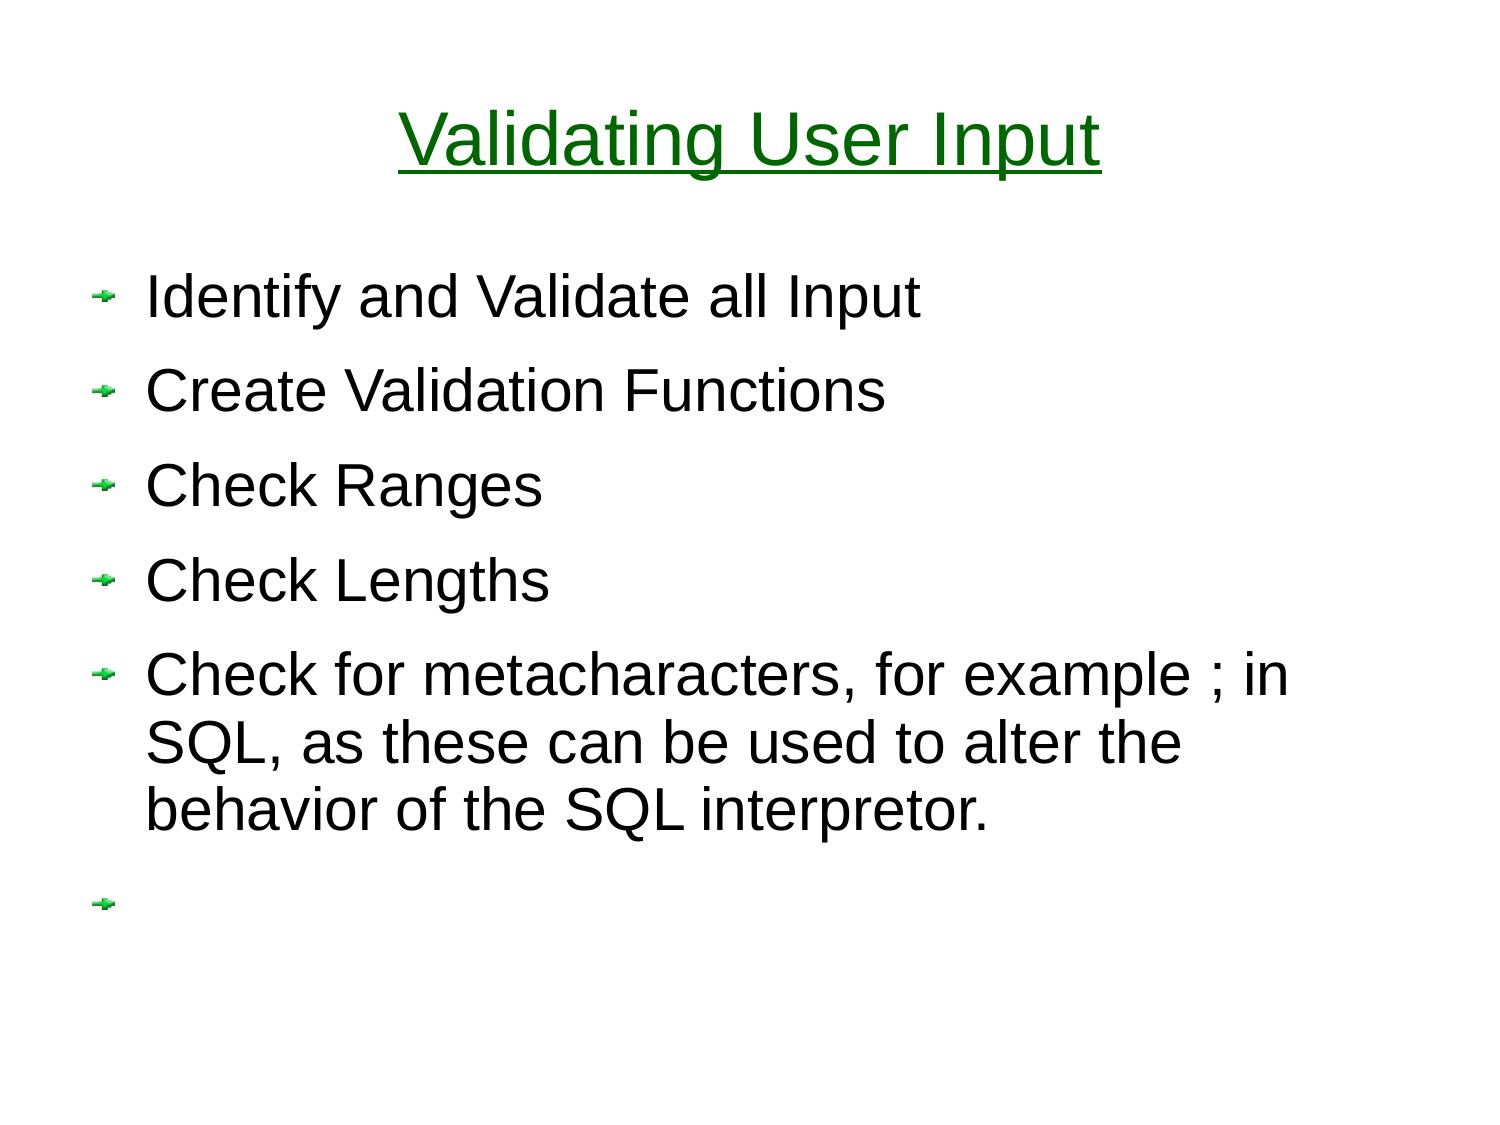

# Validating User Input
Identify and Validate all Input
Create Validation Functions
Check Ranges
Check Lengths
Check for metacharacters, for example ; in SQL, as these can be used to alter the behavior of the SQL interpretor.